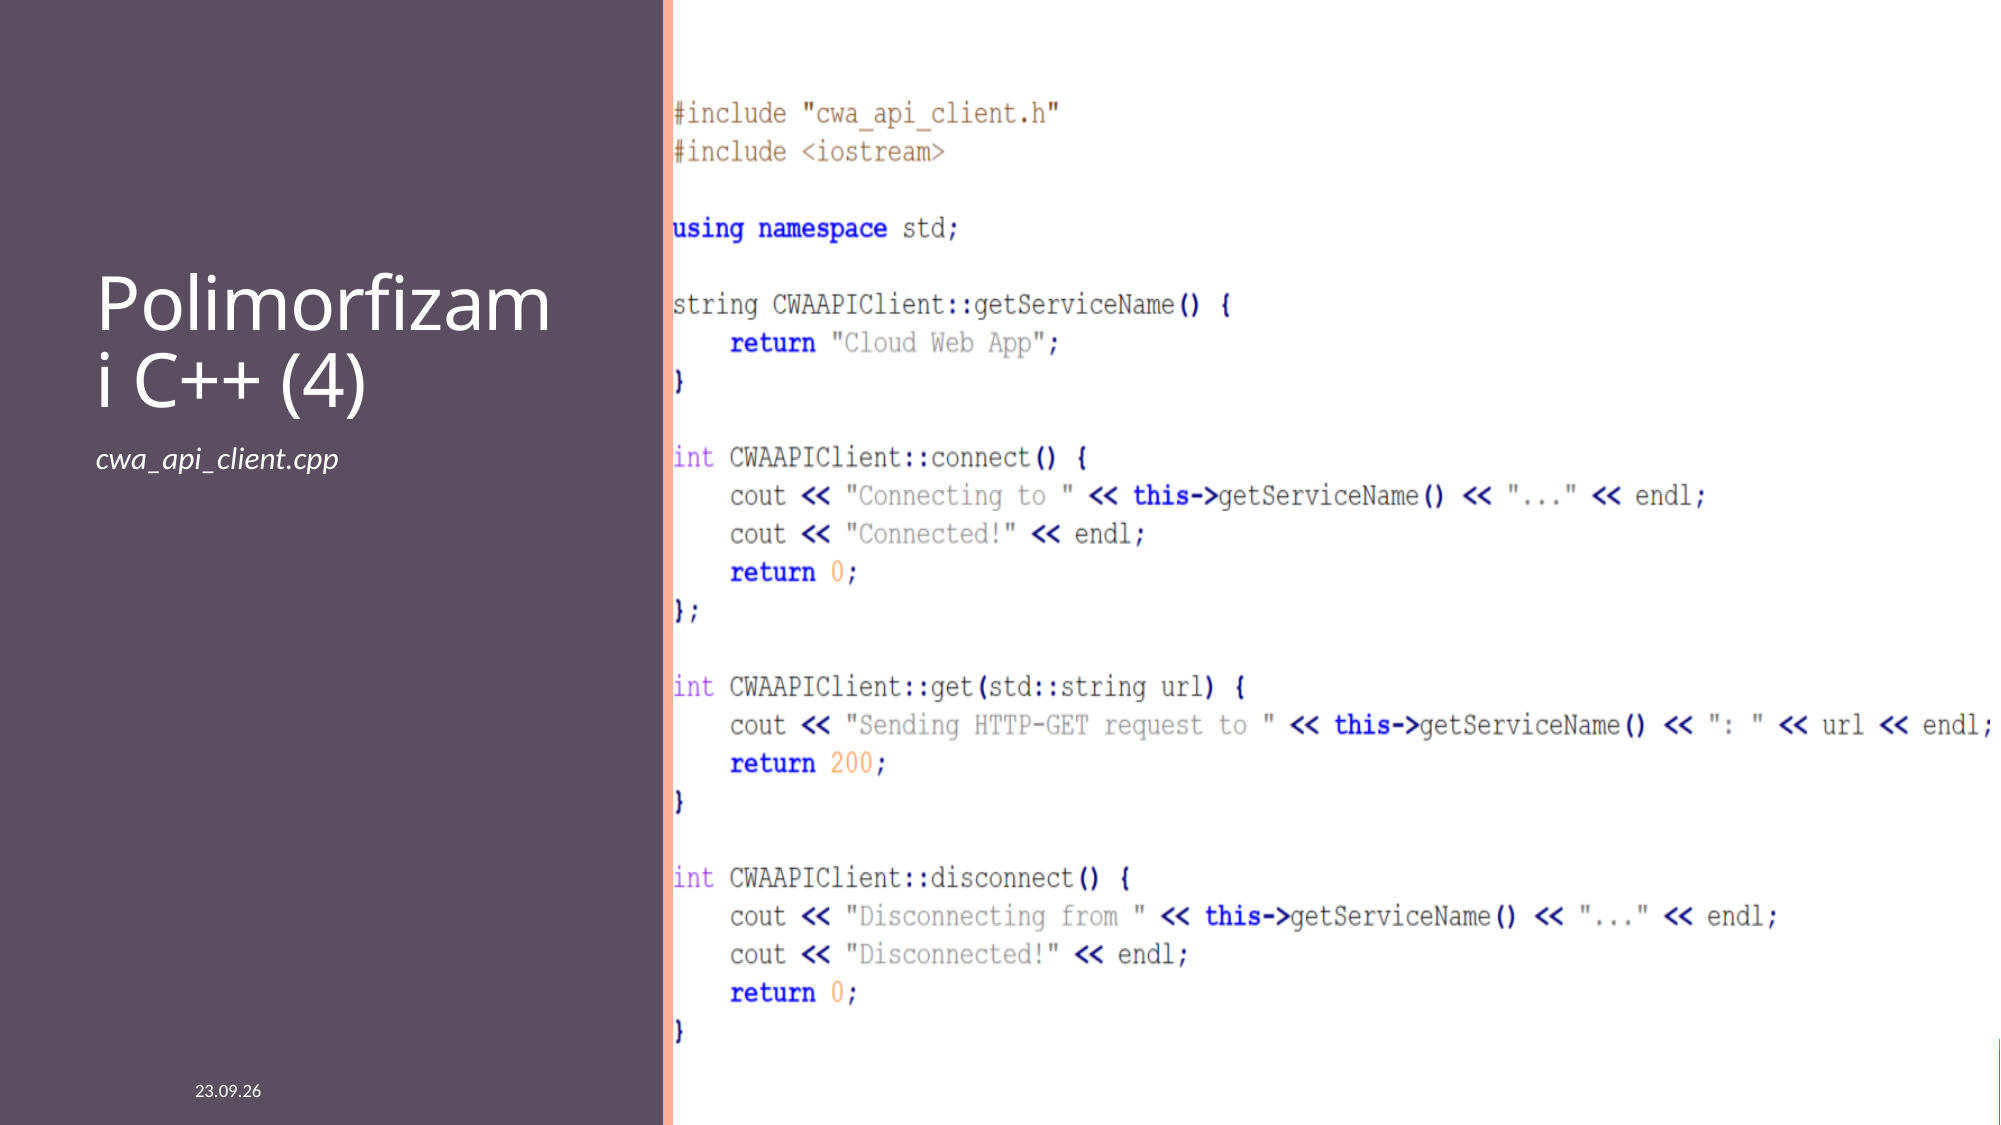

# Polimorfizam i C++ (4)
cwa_api_client.cpp
Polimorfizam "under the hood"
11